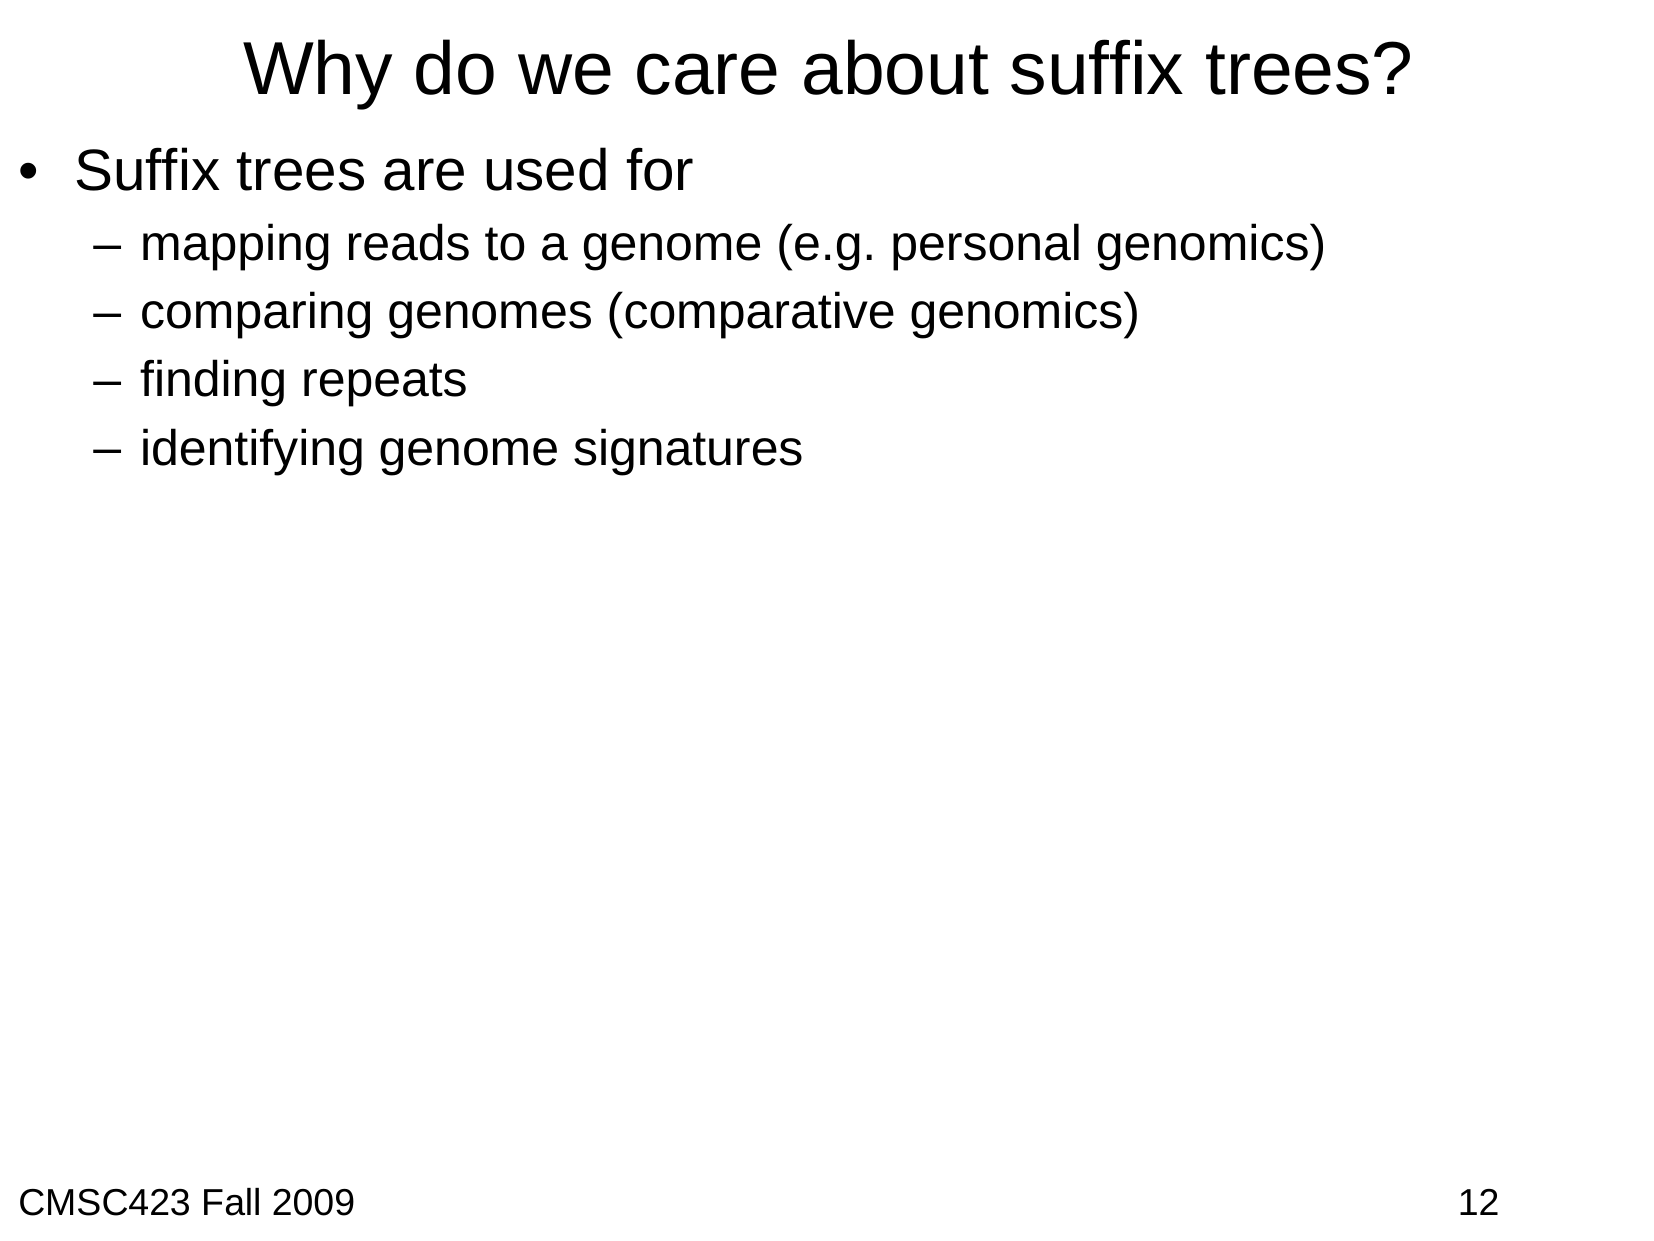

# Why do we care about suffix trees?
Suffix trees are used for
mapping reads to a genome (e.g. personal genomics)
comparing genomes (comparative genomics)
finding repeats
identifying genome signatures
CMSC423 Fall 2009
12